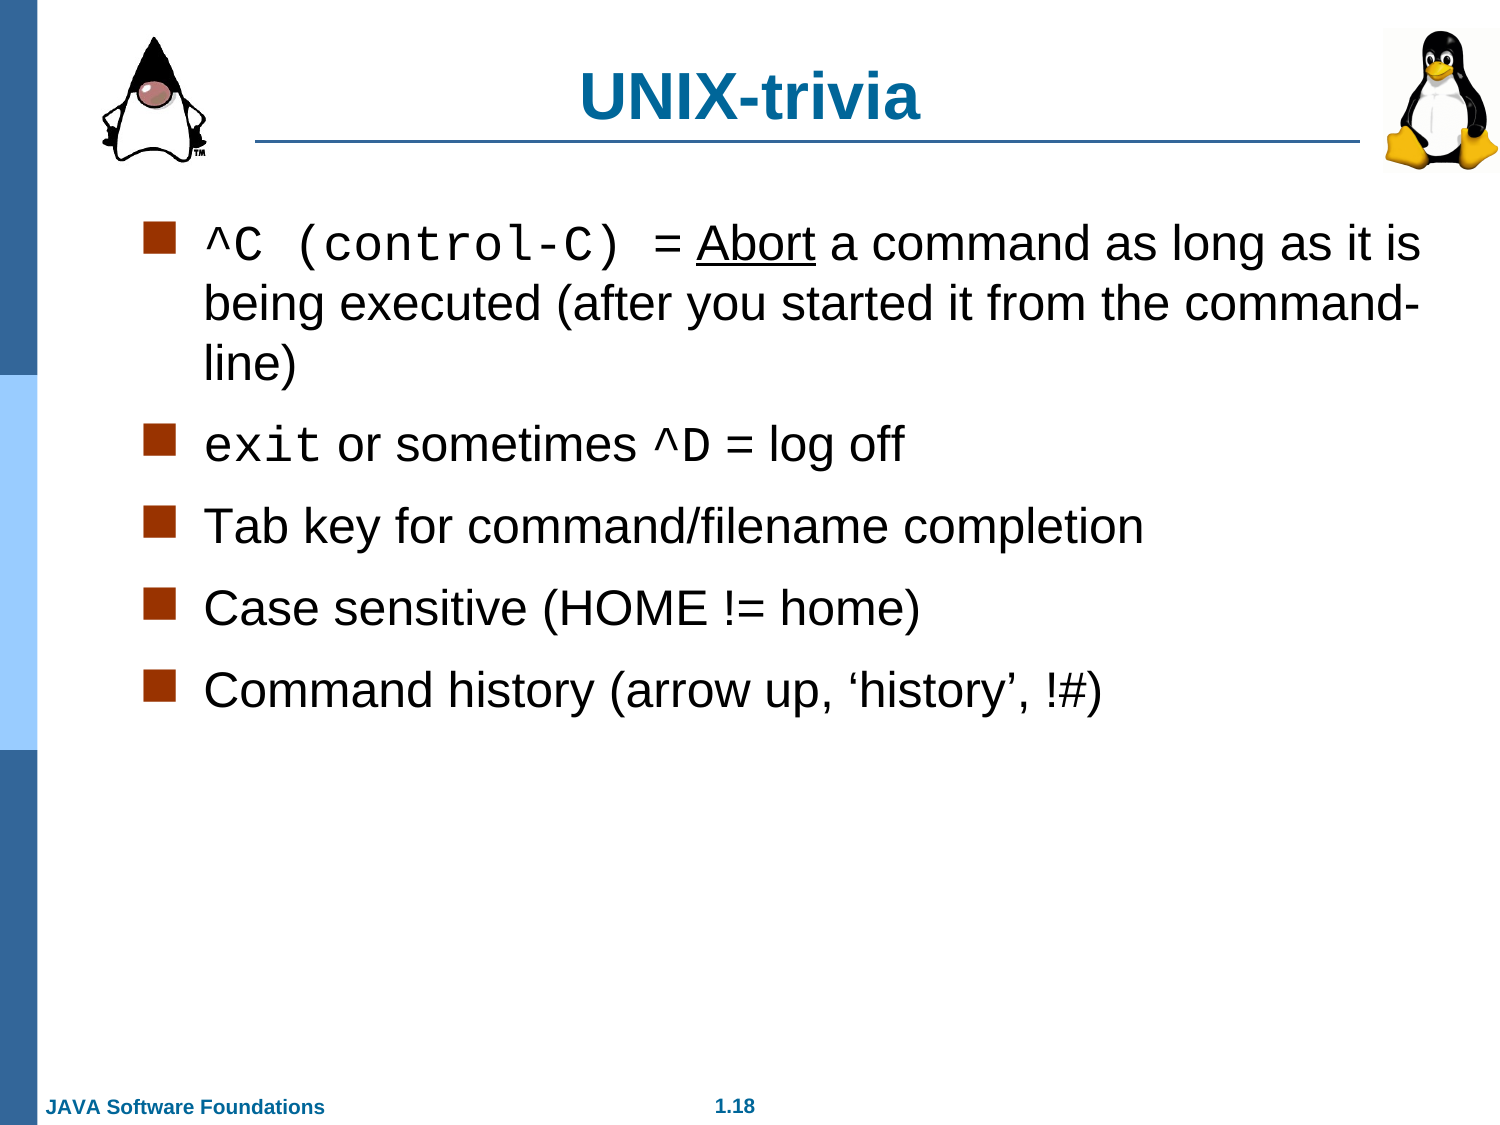

# UNIX-trivia
^C (control-C) = Abort a command as long as it is being executed (after you started it from the command-line)
exit or sometimes ^D = log off
Tab key for command/filename completion
Case sensitive (HOME != home)
Command history (arrow up, ‘history’, !#)